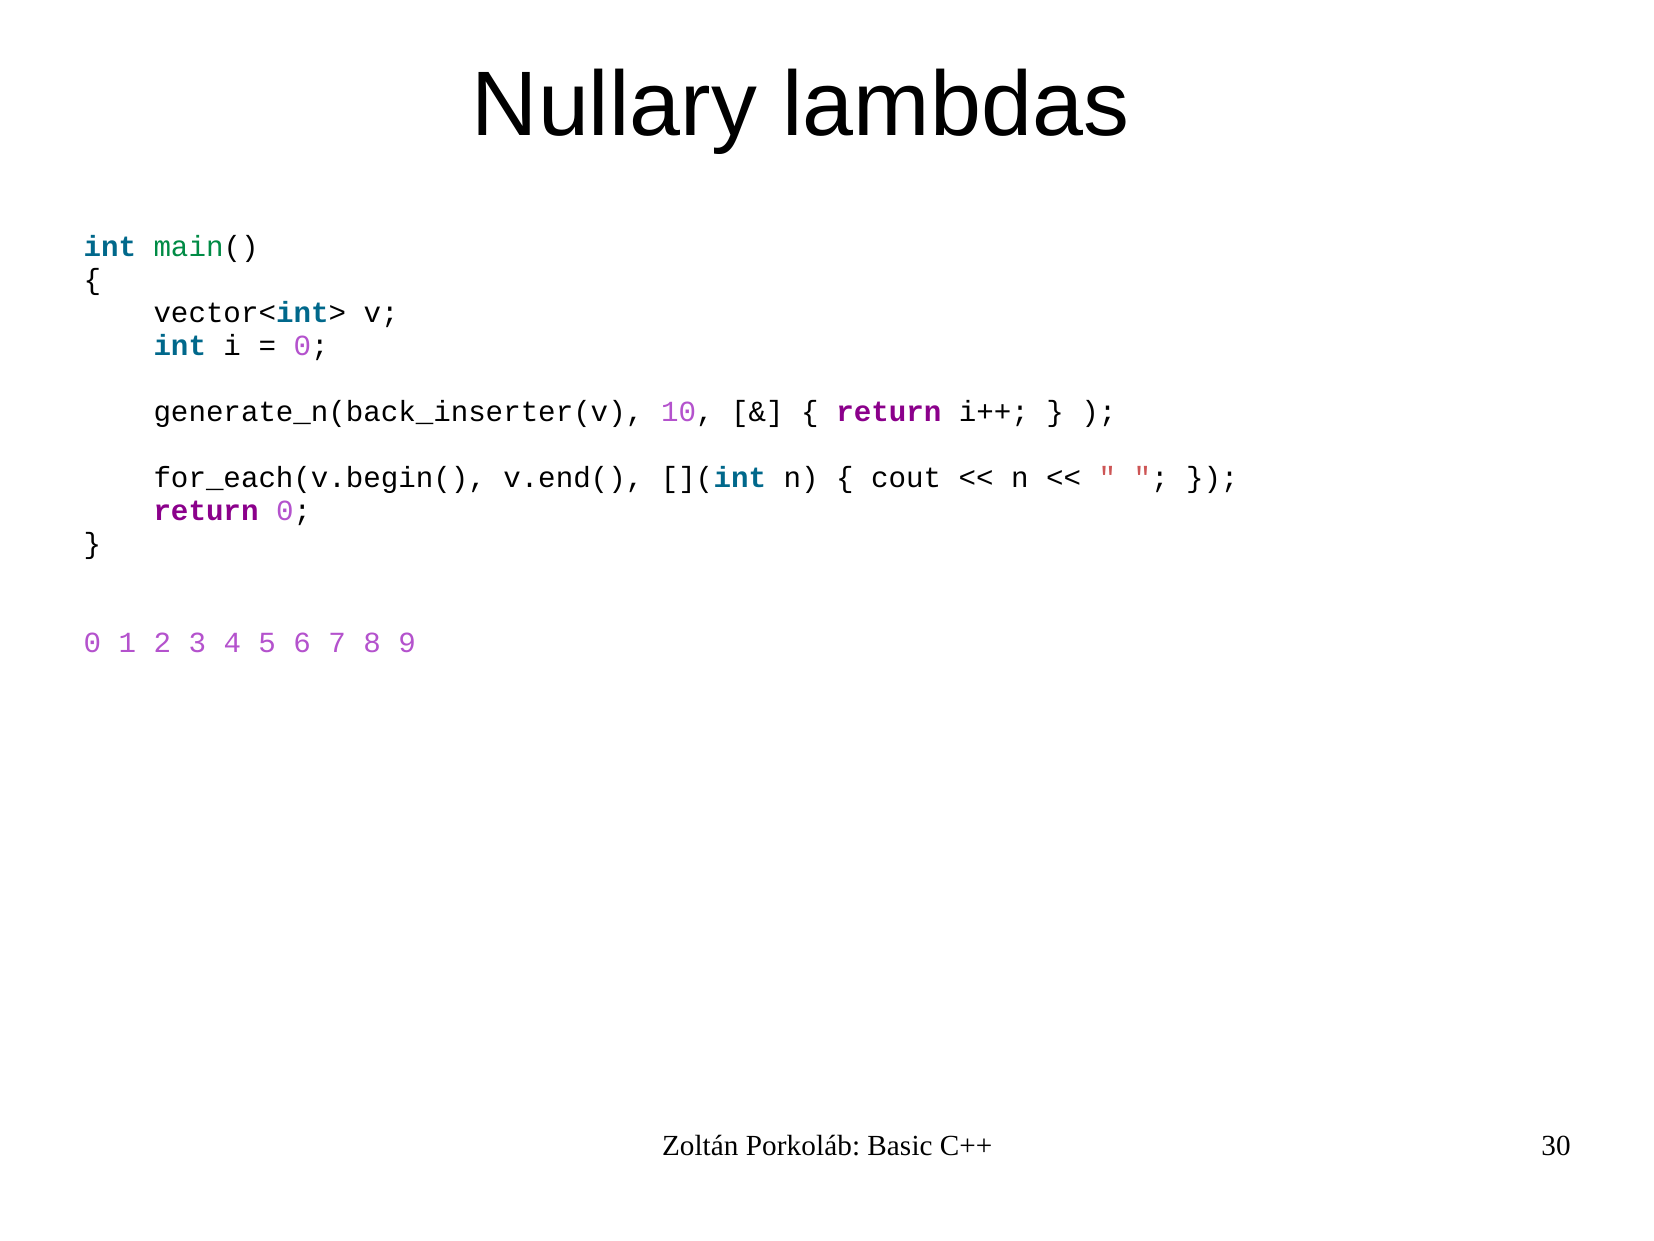

# Nullary lambdas
int main()
{
 vector<int> v;
 int i = 0;
 generate_n(back_inserter(v), 10, [&] { return i++; } );
 for_each(v.begin(), v.end(), [](int n) { cout << n << " "; });
 return 0;
}
0 1 2 3 4 5 6 7 8 9
Zoltán Porkoláb: Basic C++
30